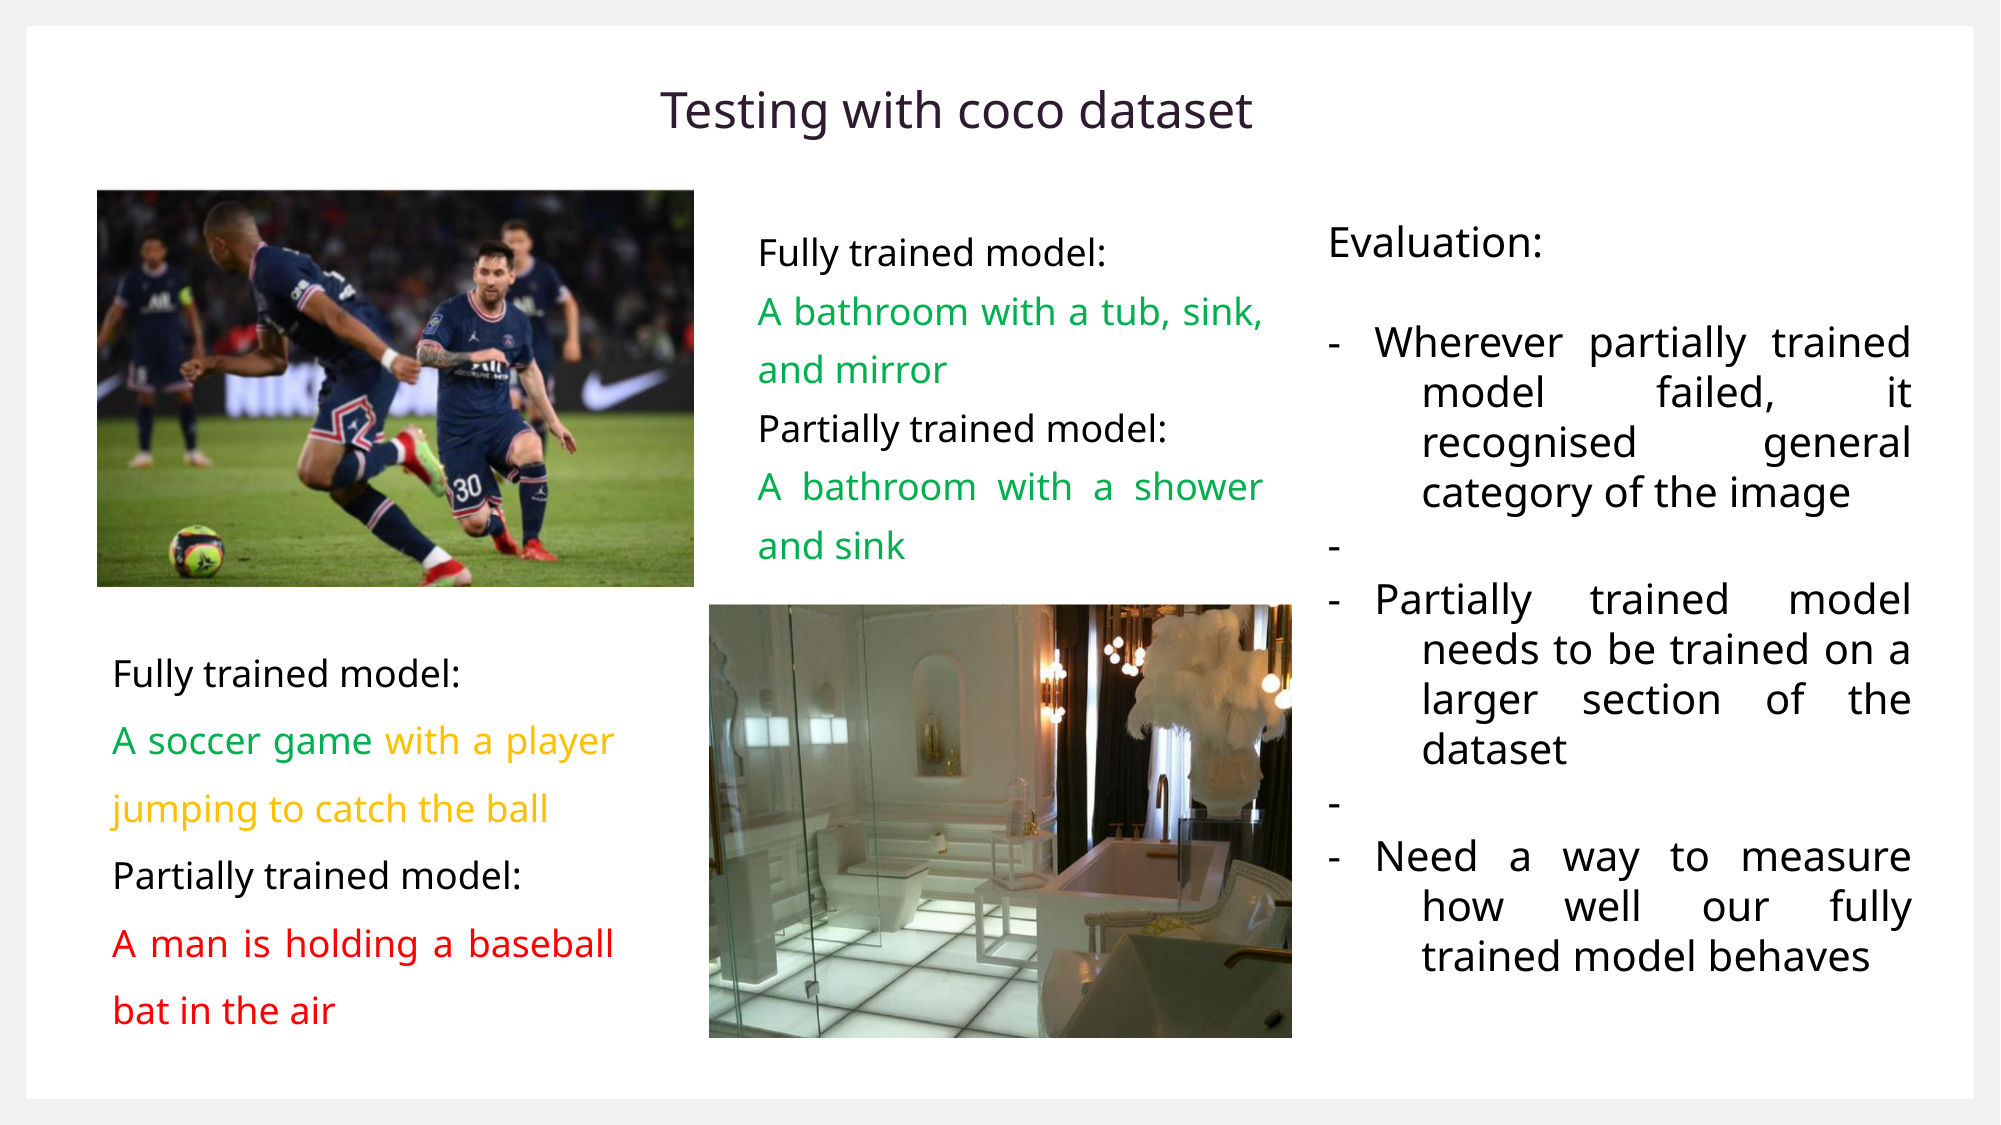

# Testing with coco dataset
Fully trained model:
A bathroom with a tub, sink, and mirror
Partially trained model:
A bathroom with a shower and sink
Evaluation:
Wherever partially trained model failed, it recognised general category of the image
Partially trained model needs to be trained on a larger section of the dataset
Need a way to measure how well our fully trained model behaves
Fully trained model:
A soccer game with a player jumping to catch the ball
Partially trained model:
A man is holding a baseball bat in the air